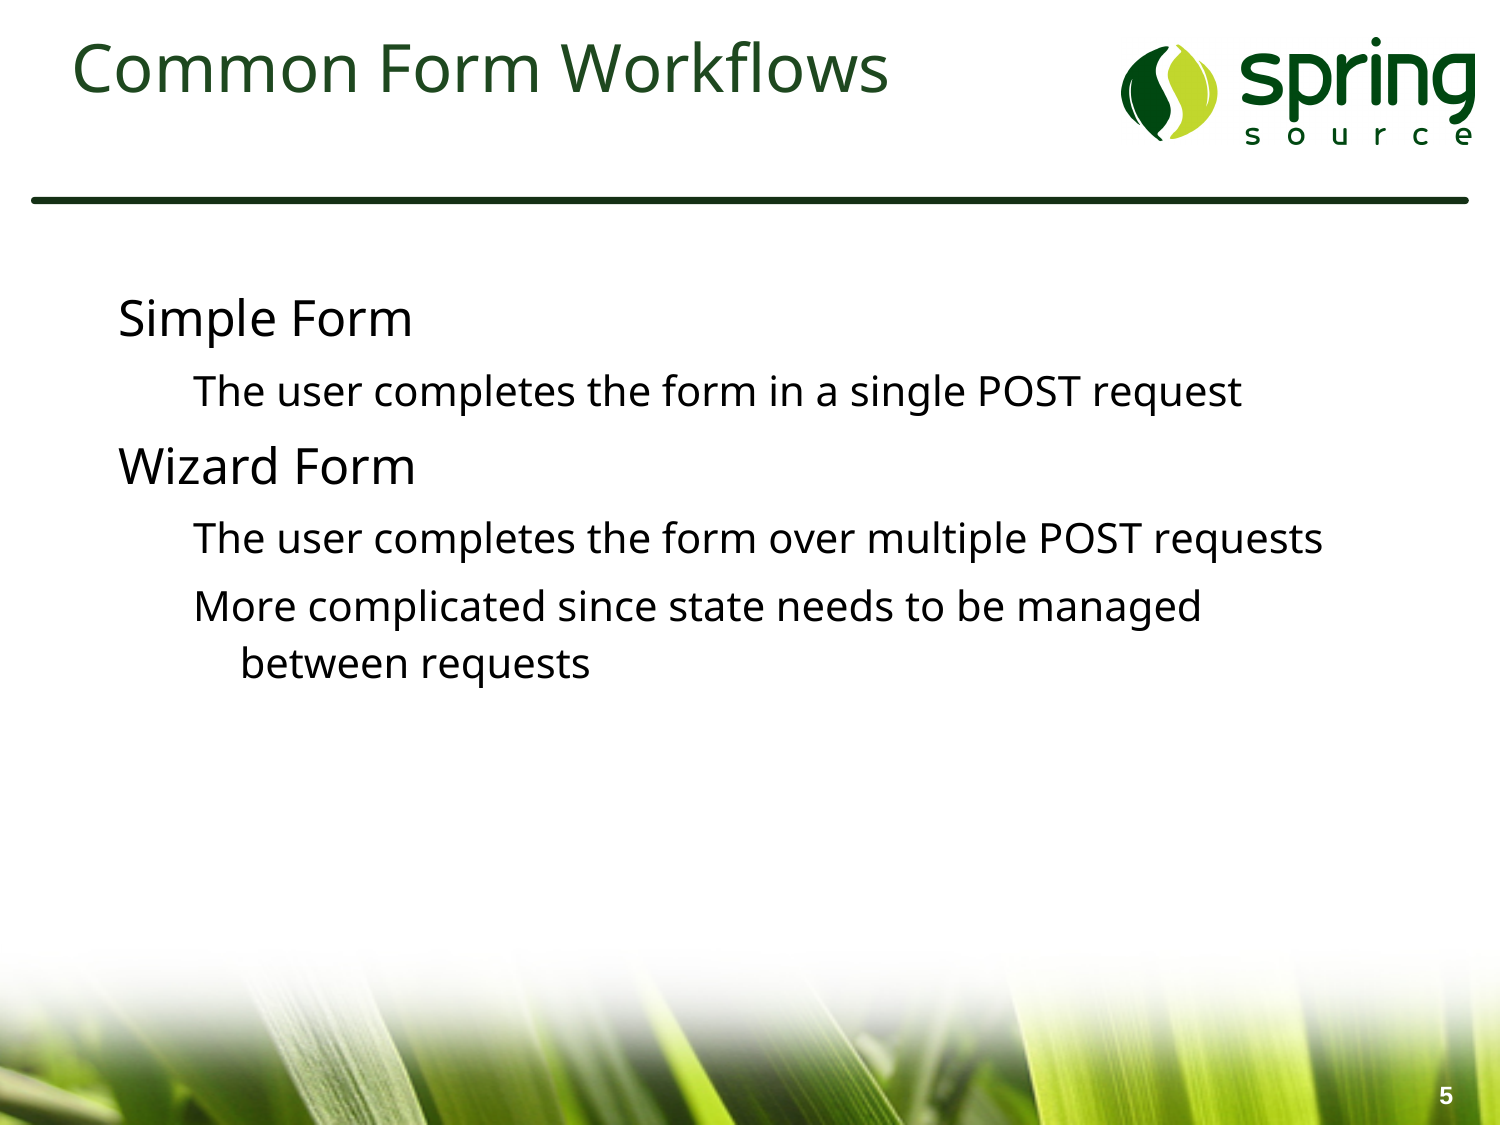

# Common Form Workflows
Simple Form
The user completes the form in a single POST request
Wizard Form
The user completes the form over multiple POST requests
More complicated since state needs to be managed between requests